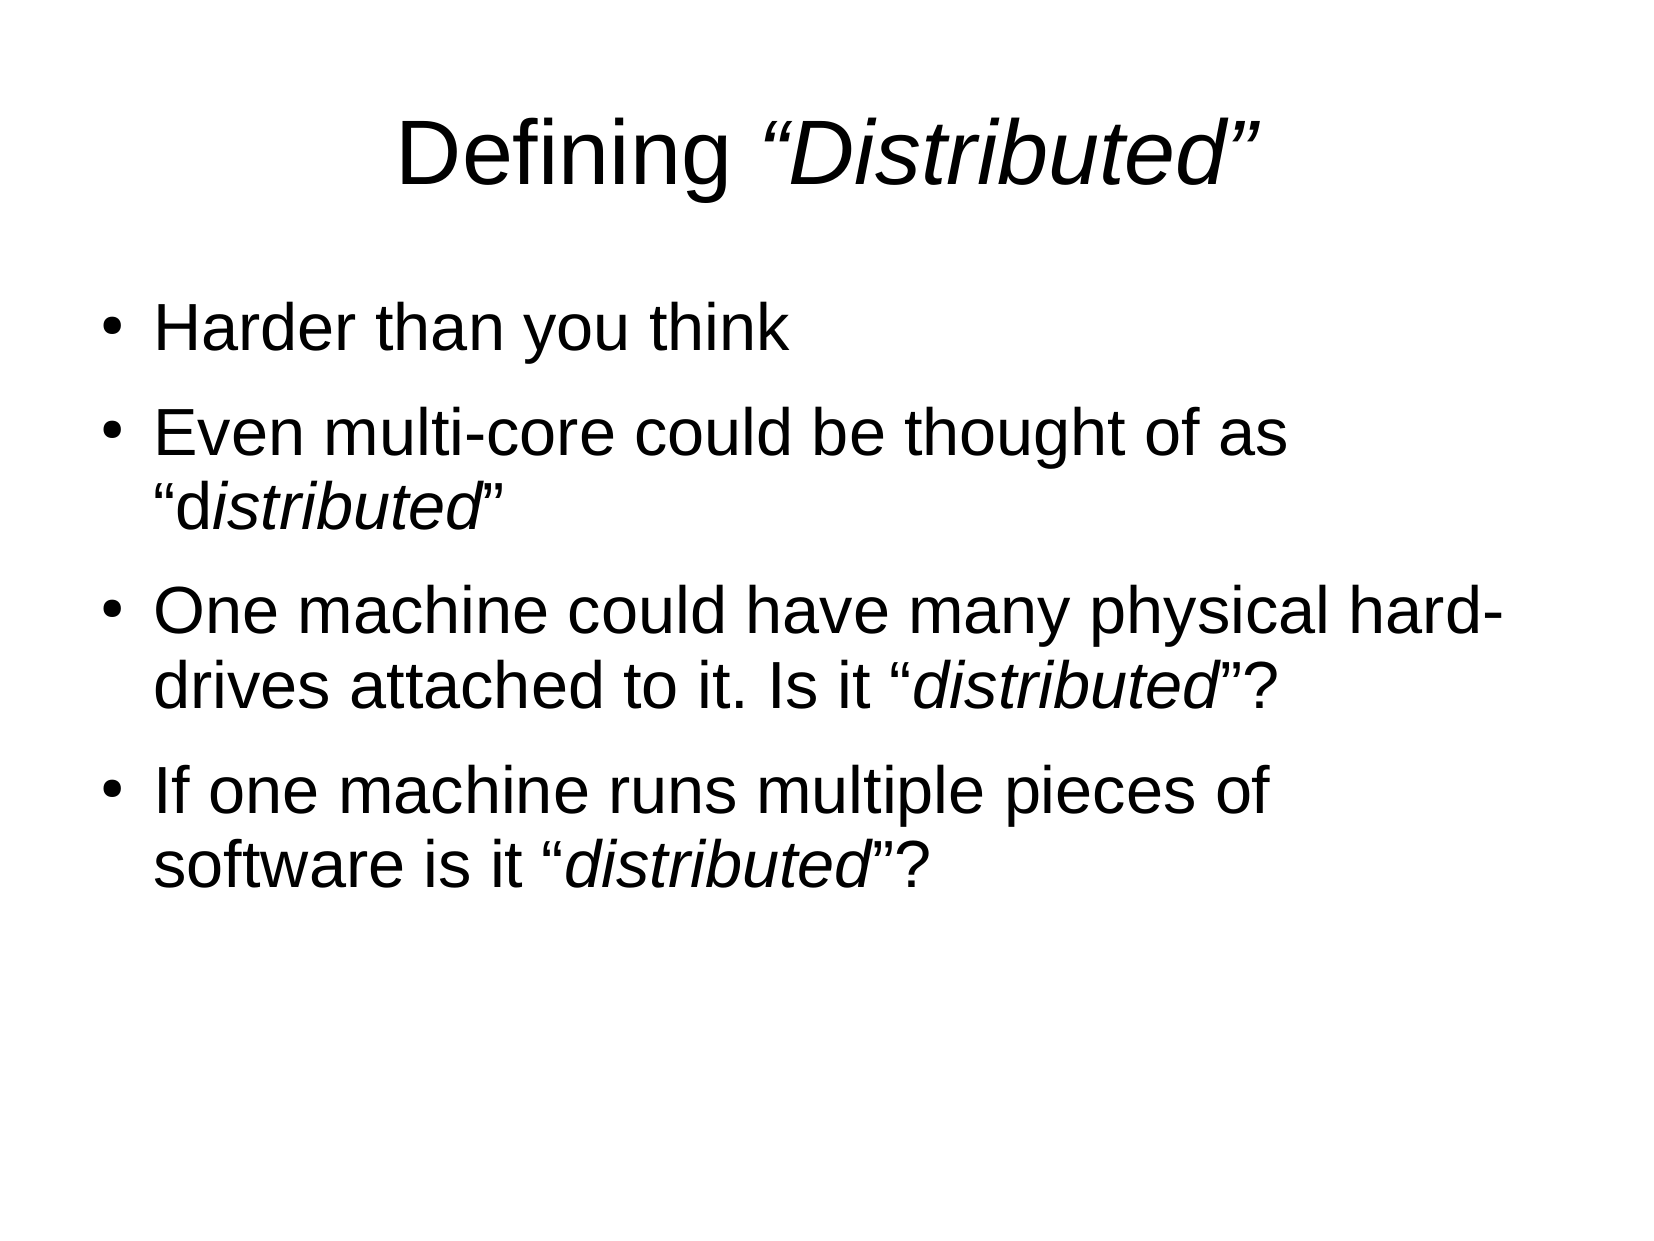

# Defining “Distributed”
Harder than you think
Even multi-core could be thought of as “distributed”
One machine could have many physical hard-drives attached to it. Is it “distributed”?
If one machine runs multiple pieces of software is it “distributed”?